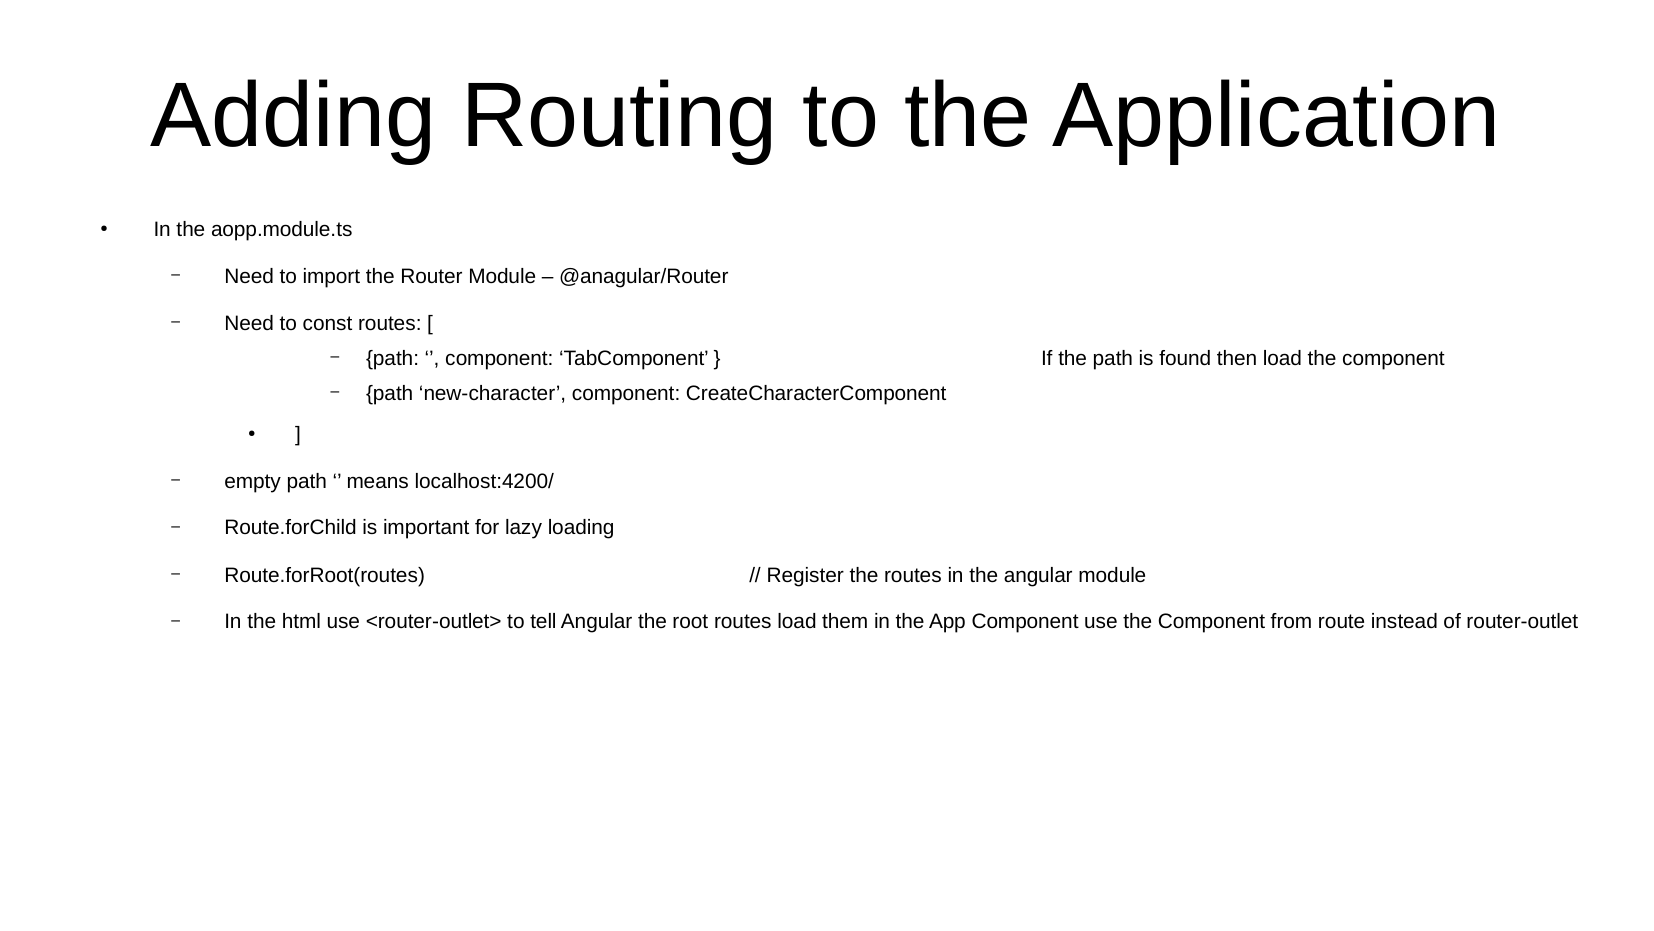

# Adding Routing to the Application
In the aopp.module.ts
Need to import the Router Module – @anagular/Router
Need to const routes: [
{path: ‘’, component: ‘TabComponent’ }					If the path is found then load the component
{path ‘new-character’, component: CreateCharacterComponent
]
empty path ‘’ means localhost:4200/
Route.forChild is important for lazy loading
Route.forRoot(routes)					// Register the routes in the angular module
In the html use <router-outlet> to tell Angular the root routes load them in the App Component use the Component from route instead of router-outlet